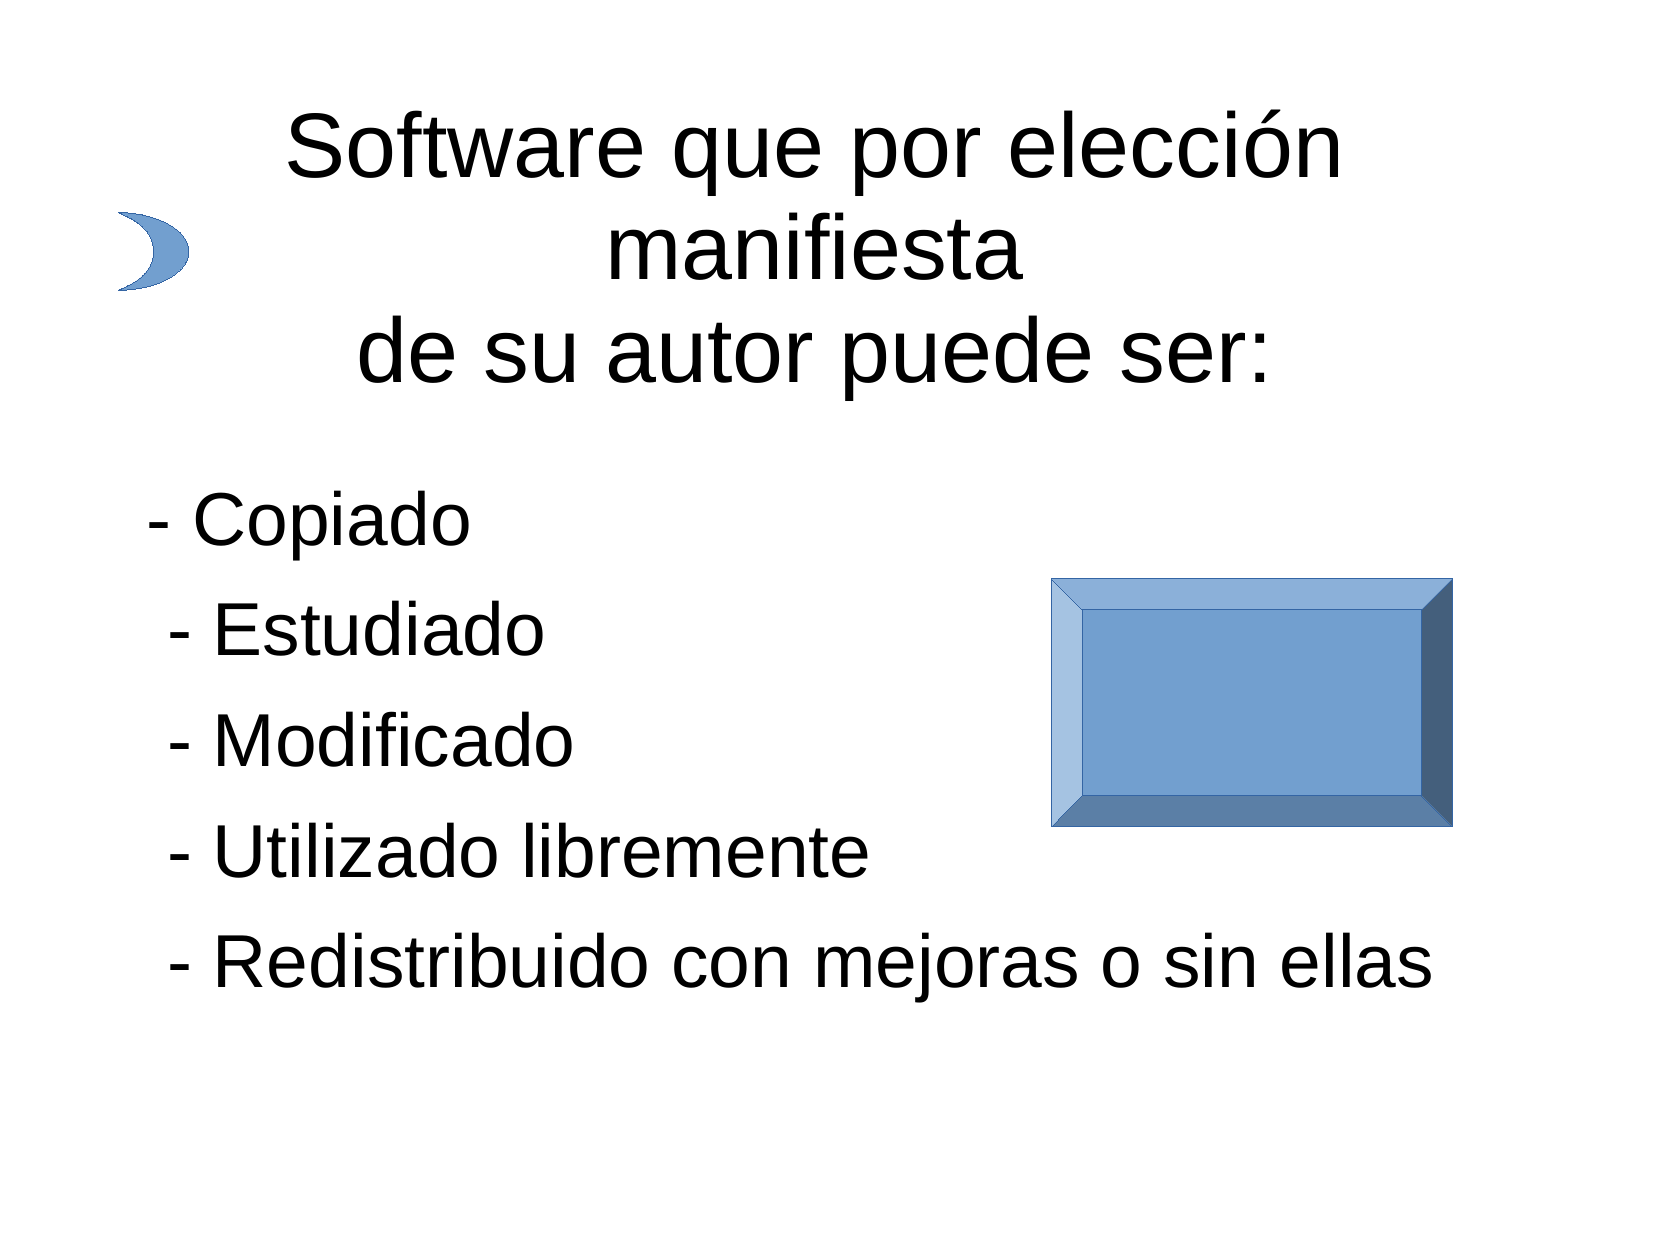

# Software que por elección manifiesta de su autor puede ser:
- Copiado
 - Estudiado
 - Modificado
 - Utilizado libremente
 - Redistribuido con mejoras o sin ellas